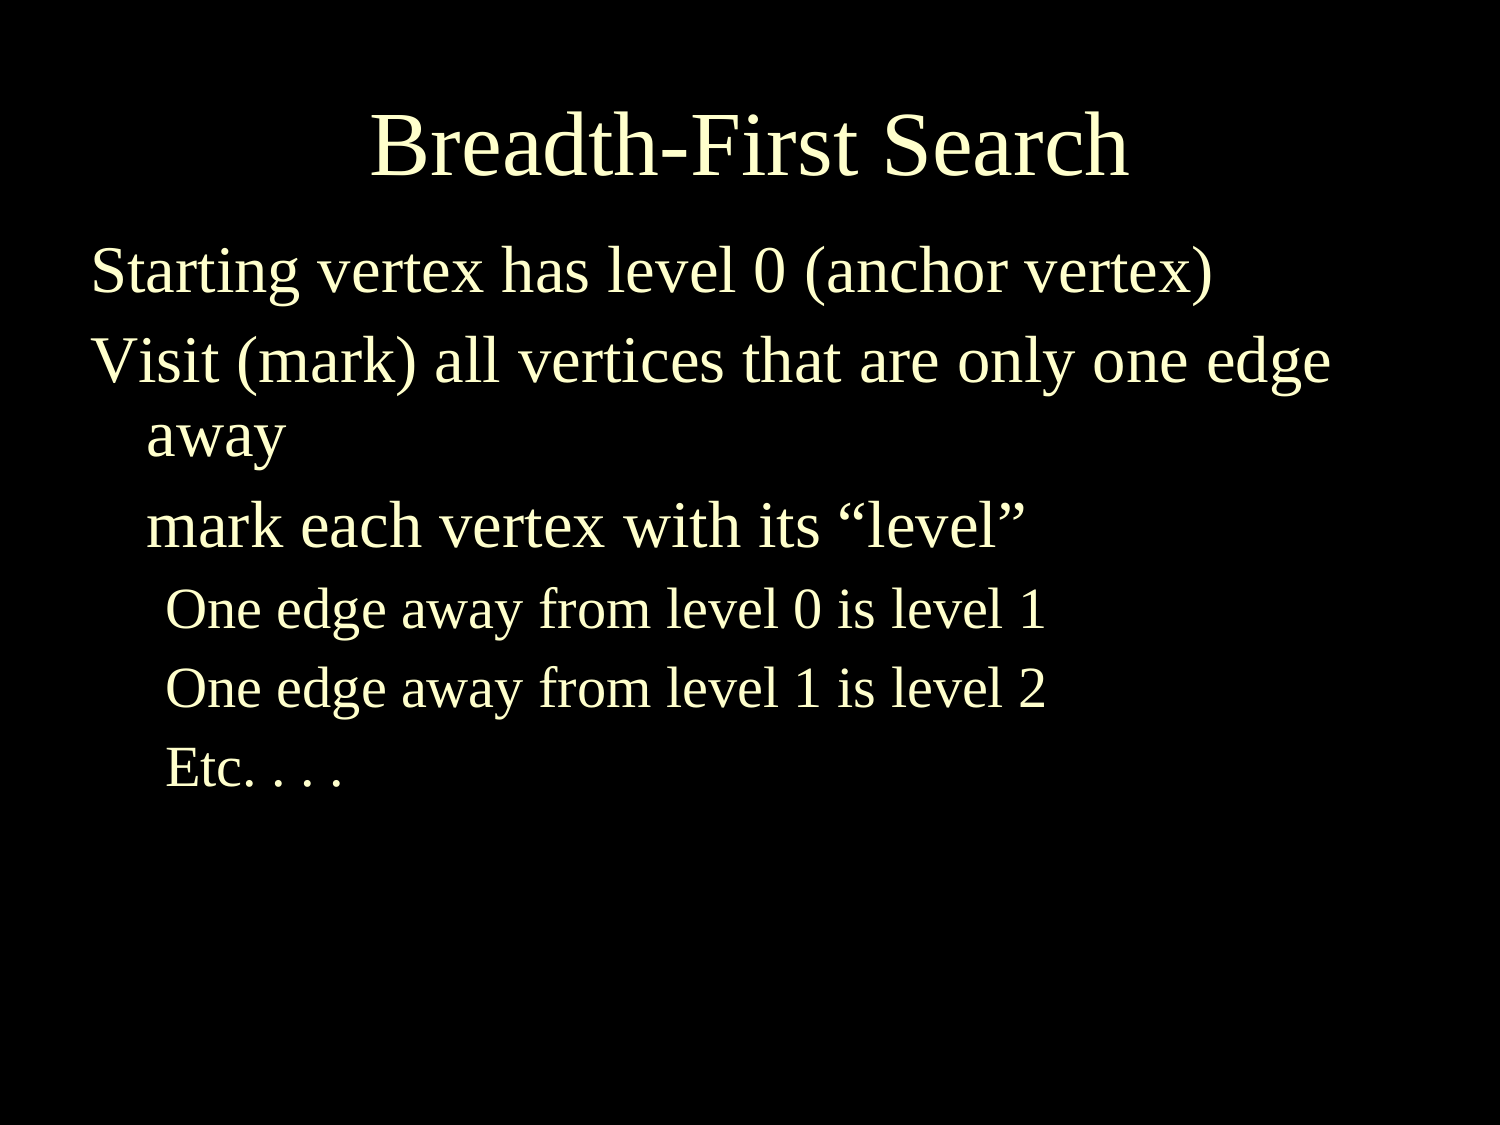

# Breadth-First Search
Starting vertex has level 0 (anchor vertex)
Visit (mark) all vertices that are only one edge away
	mark each vertex with its “level”
One edge away from level 0 is level 1
One edge away from level 1 is level 2
Etc. . . .